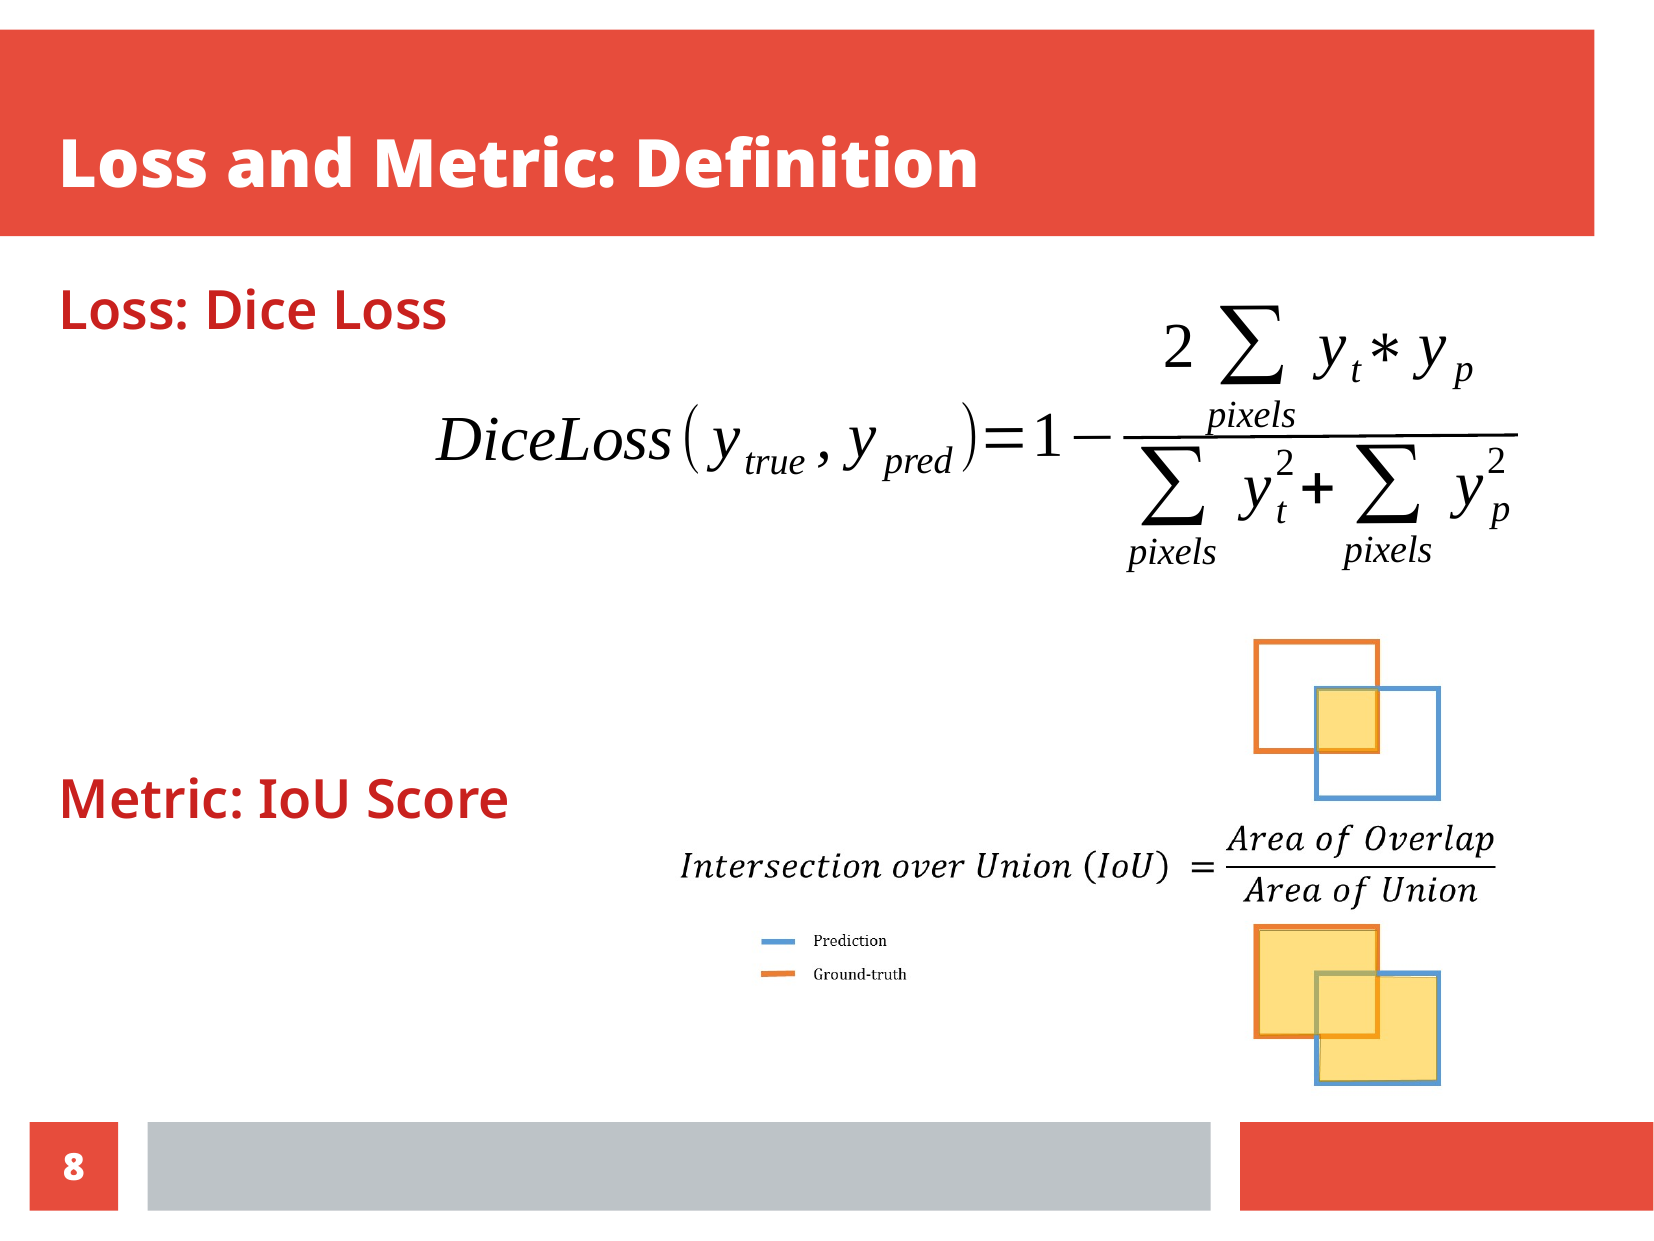

# Loss and Metric: Definition
Loss: Dice Loss
Metric: IoU Score
8